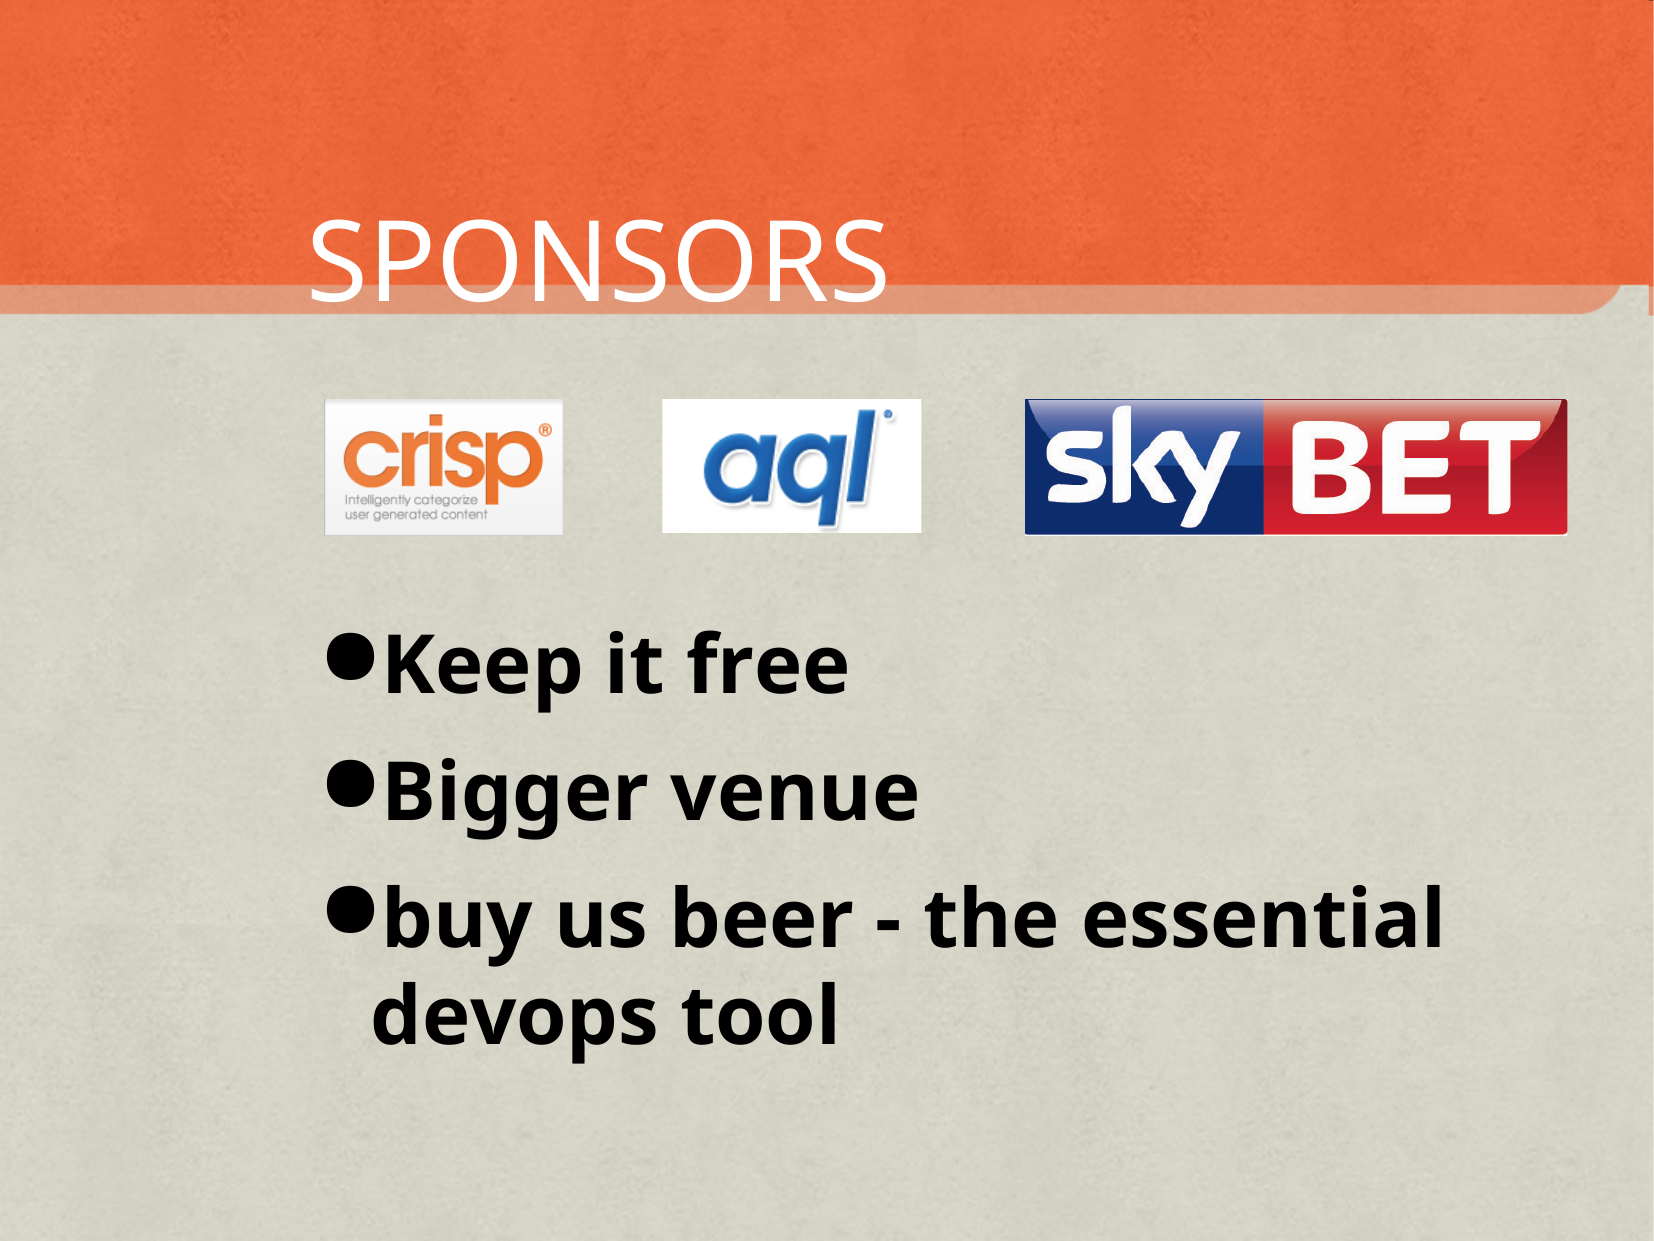

# SPONSORS
Keep it free
Bigger venue
buy us beer - the essential devops tool